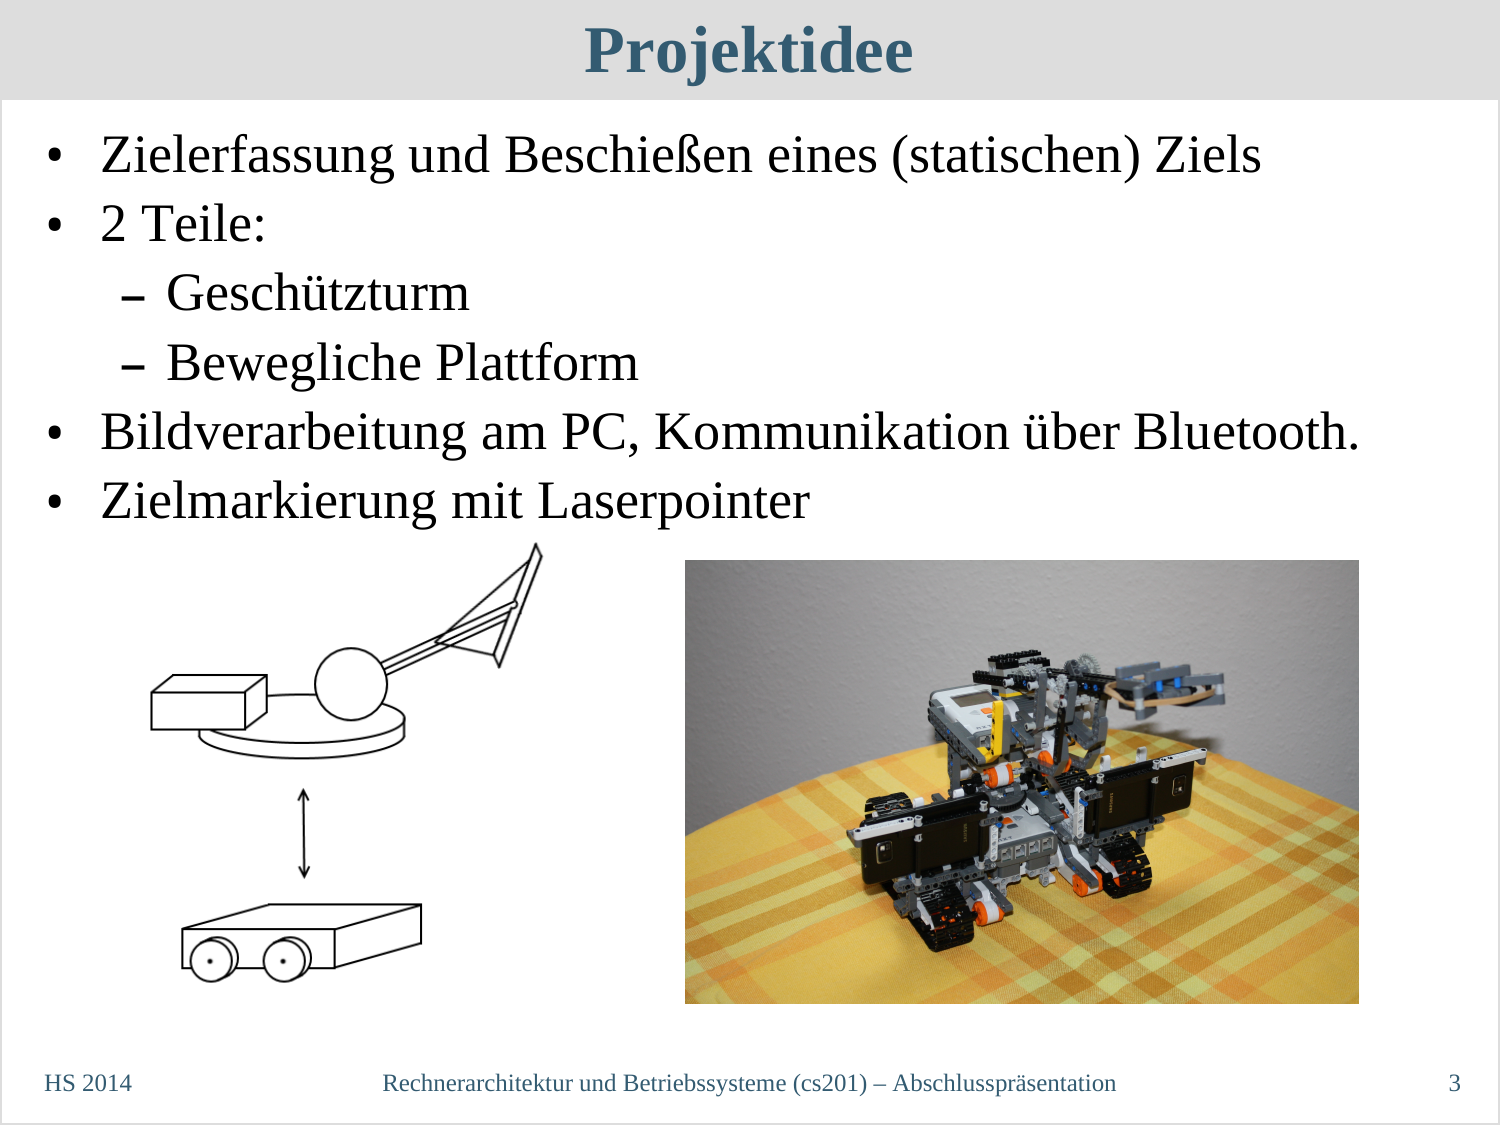

# Projektidee
Zielerfassung und Beschießen eines (statischen) Ziels
2 Teile:
Geschützturm
Bewegliche Plattform
Bildverarbeitung am PC, Kommunikation über Bluetooth.
Zielmarkierung mit Laserpointer
HS 2014
Rechnerarchitektur und Betriebssysteme (cs201) – Abschlusspräsentation